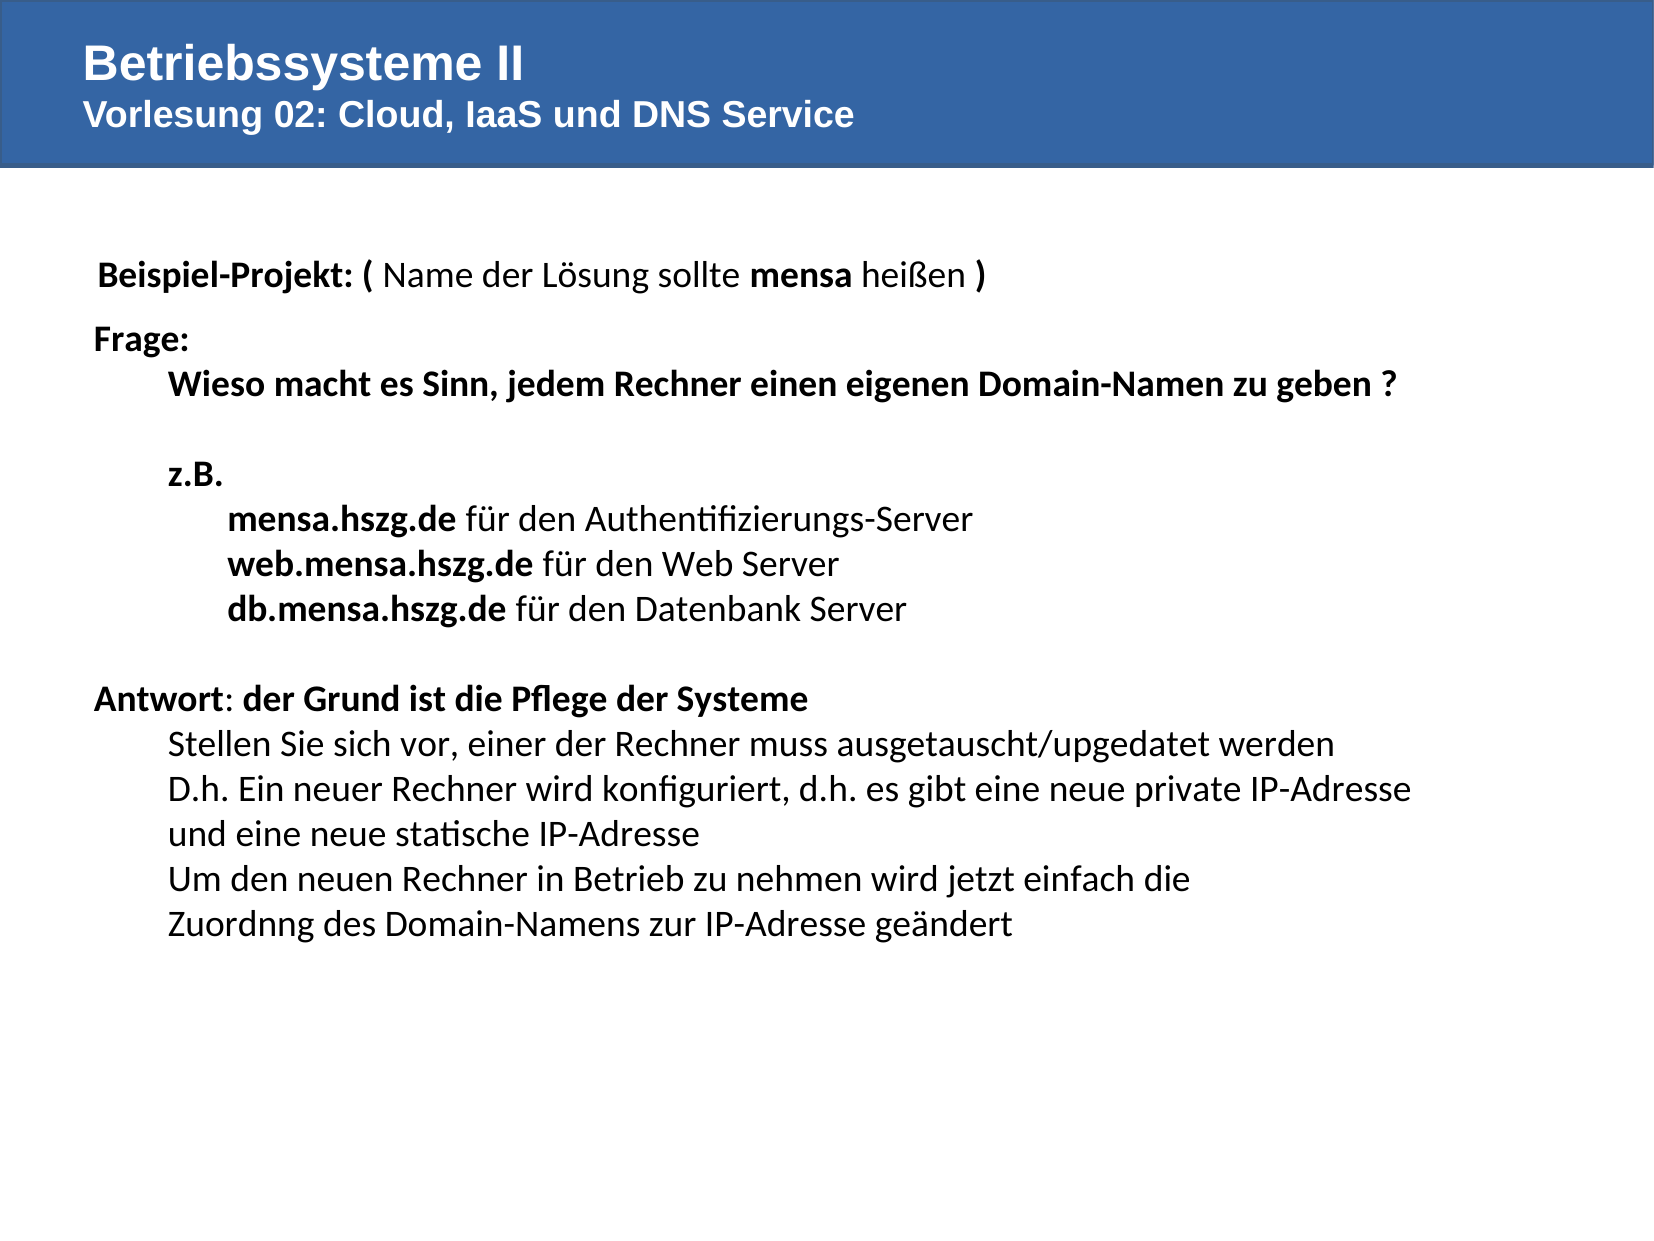

# Betriebssysteme II Vorlesung 02: Cloud, IaaS und DNS Service
Beispiel-Projekt: ( Name der Lösung sollte mensa heißen )
Frage:
	Wieso macht es Sinn, jedem Rechner einen eigenen Domain-Namen zu geben ?
	z.B.
	 mensa.hszg.de für den Authentifizierungs-Server
	 web.mensa.hszg.de für den Web Server
	 db.mensa.hszg.de für den Datenbank Server
Antwort: der Grund ist die Pflege der Systeme
	Stellen Sie sich vor, einer der Rechner muss ausgetauscht/upgedatet werden
	D.h. Ein neuer Rechner wird konfiguriert, d.h. es gibt eine neue private IP-Adresse
	und eine neue statische IP-Adresse
	Um den neuen Rechner in Betrieb zu nehmen wird jetzt einfach die
	Zuordnng des Domain-Namens zur IP-Adresse geändert